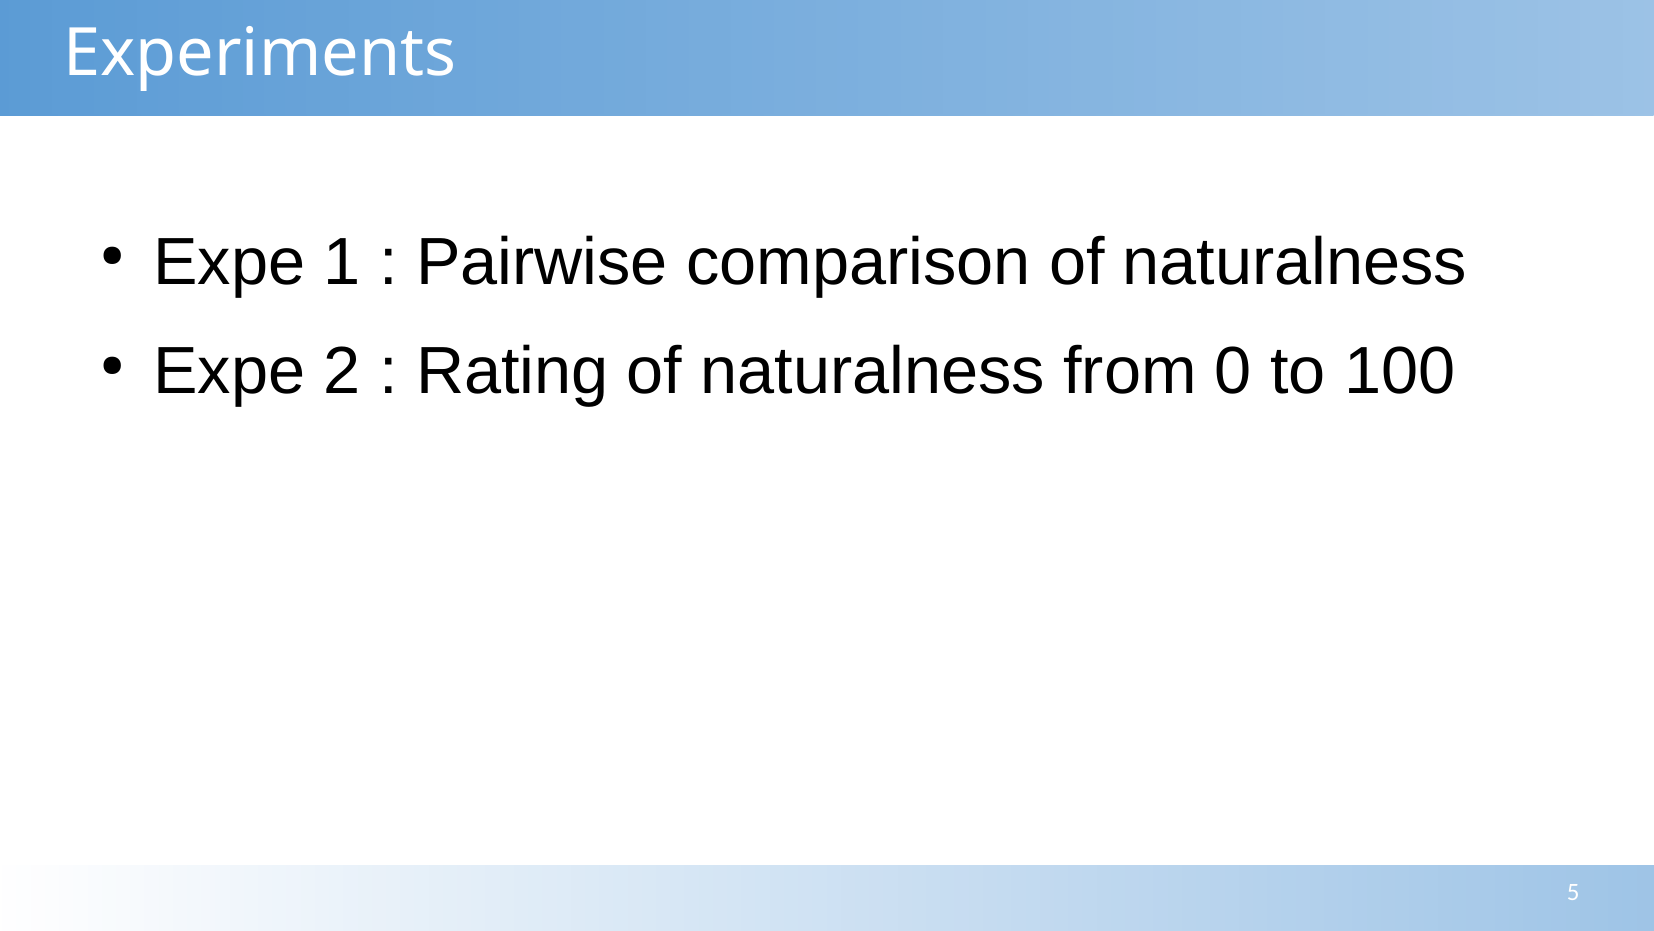

# Experiments
Expe 1 : Pairwise comparison of naturalness
Expe 2 : Rating of naturalness from 0 to 100